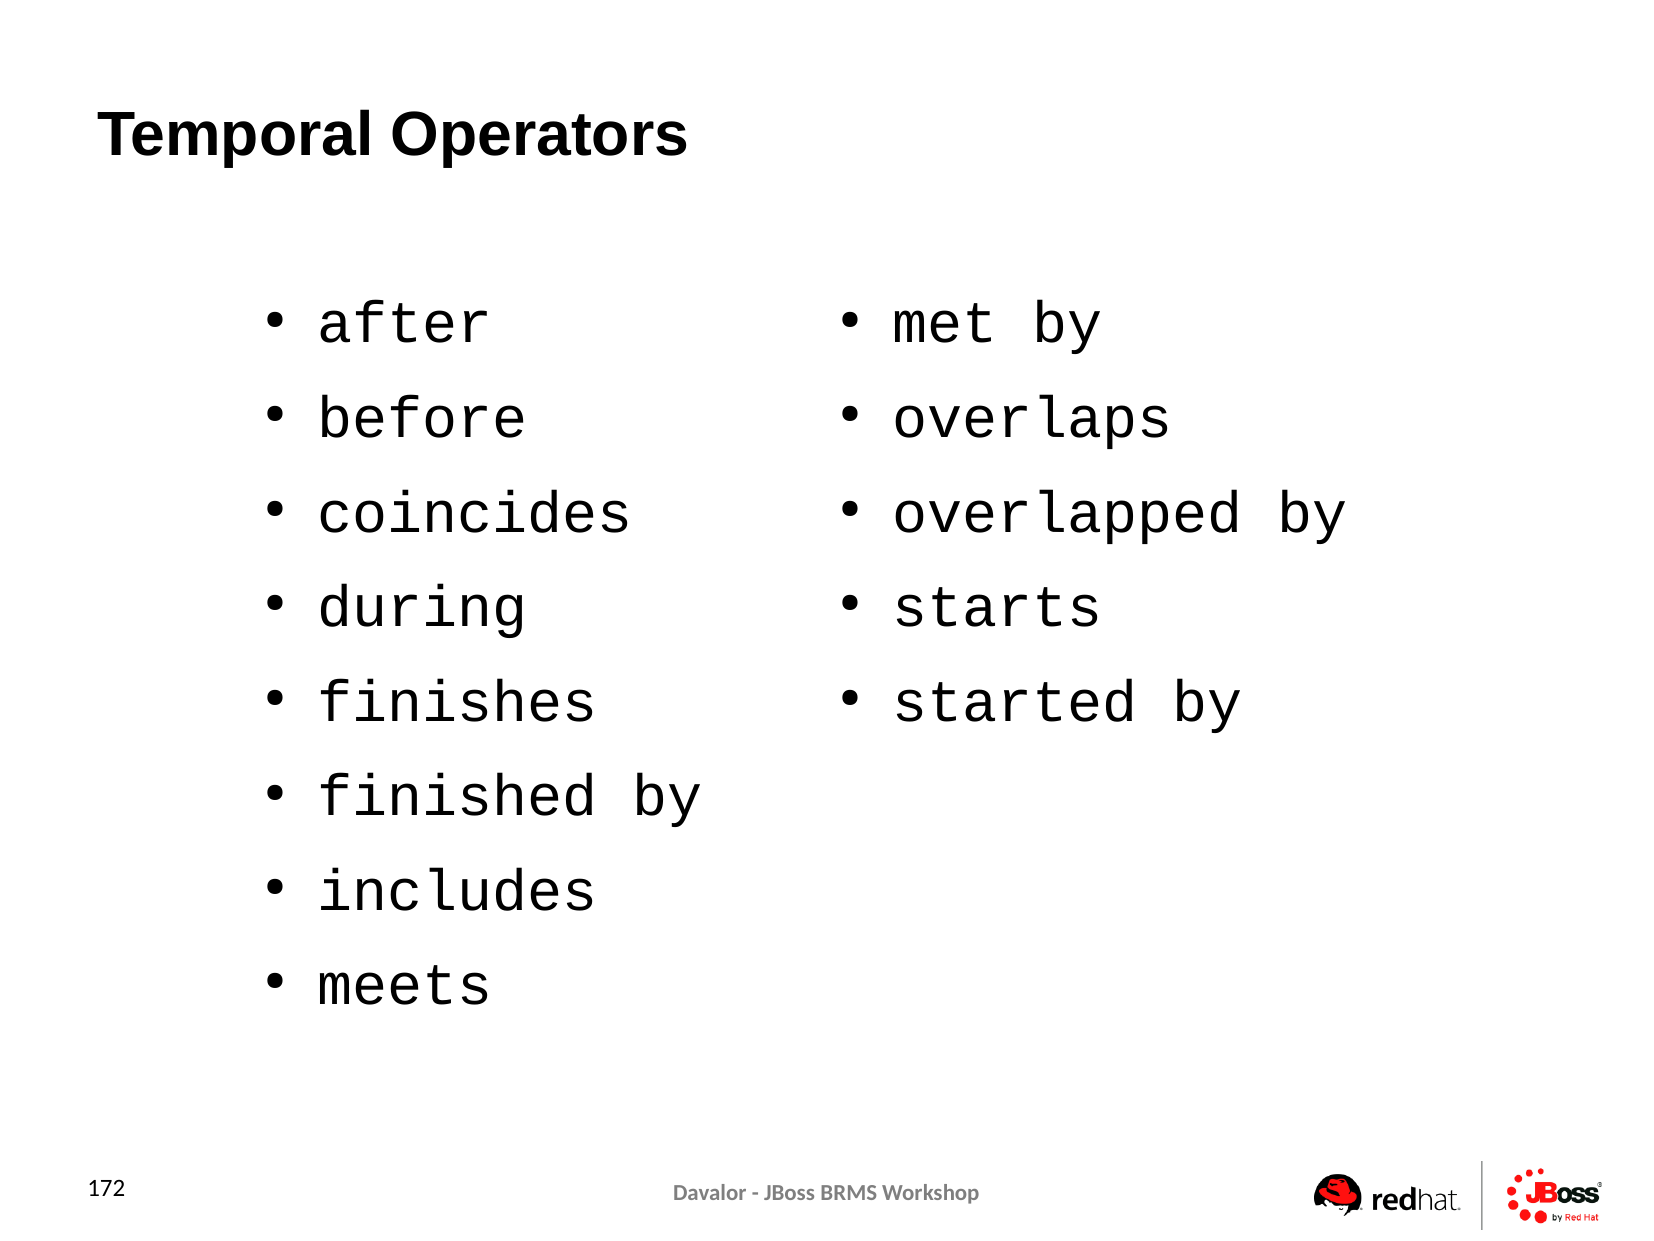

# Temporal Operators
after
before
coincides
during
finishes
finished by
includes
meets
met by
overlaps
overlapped by
starts
started by